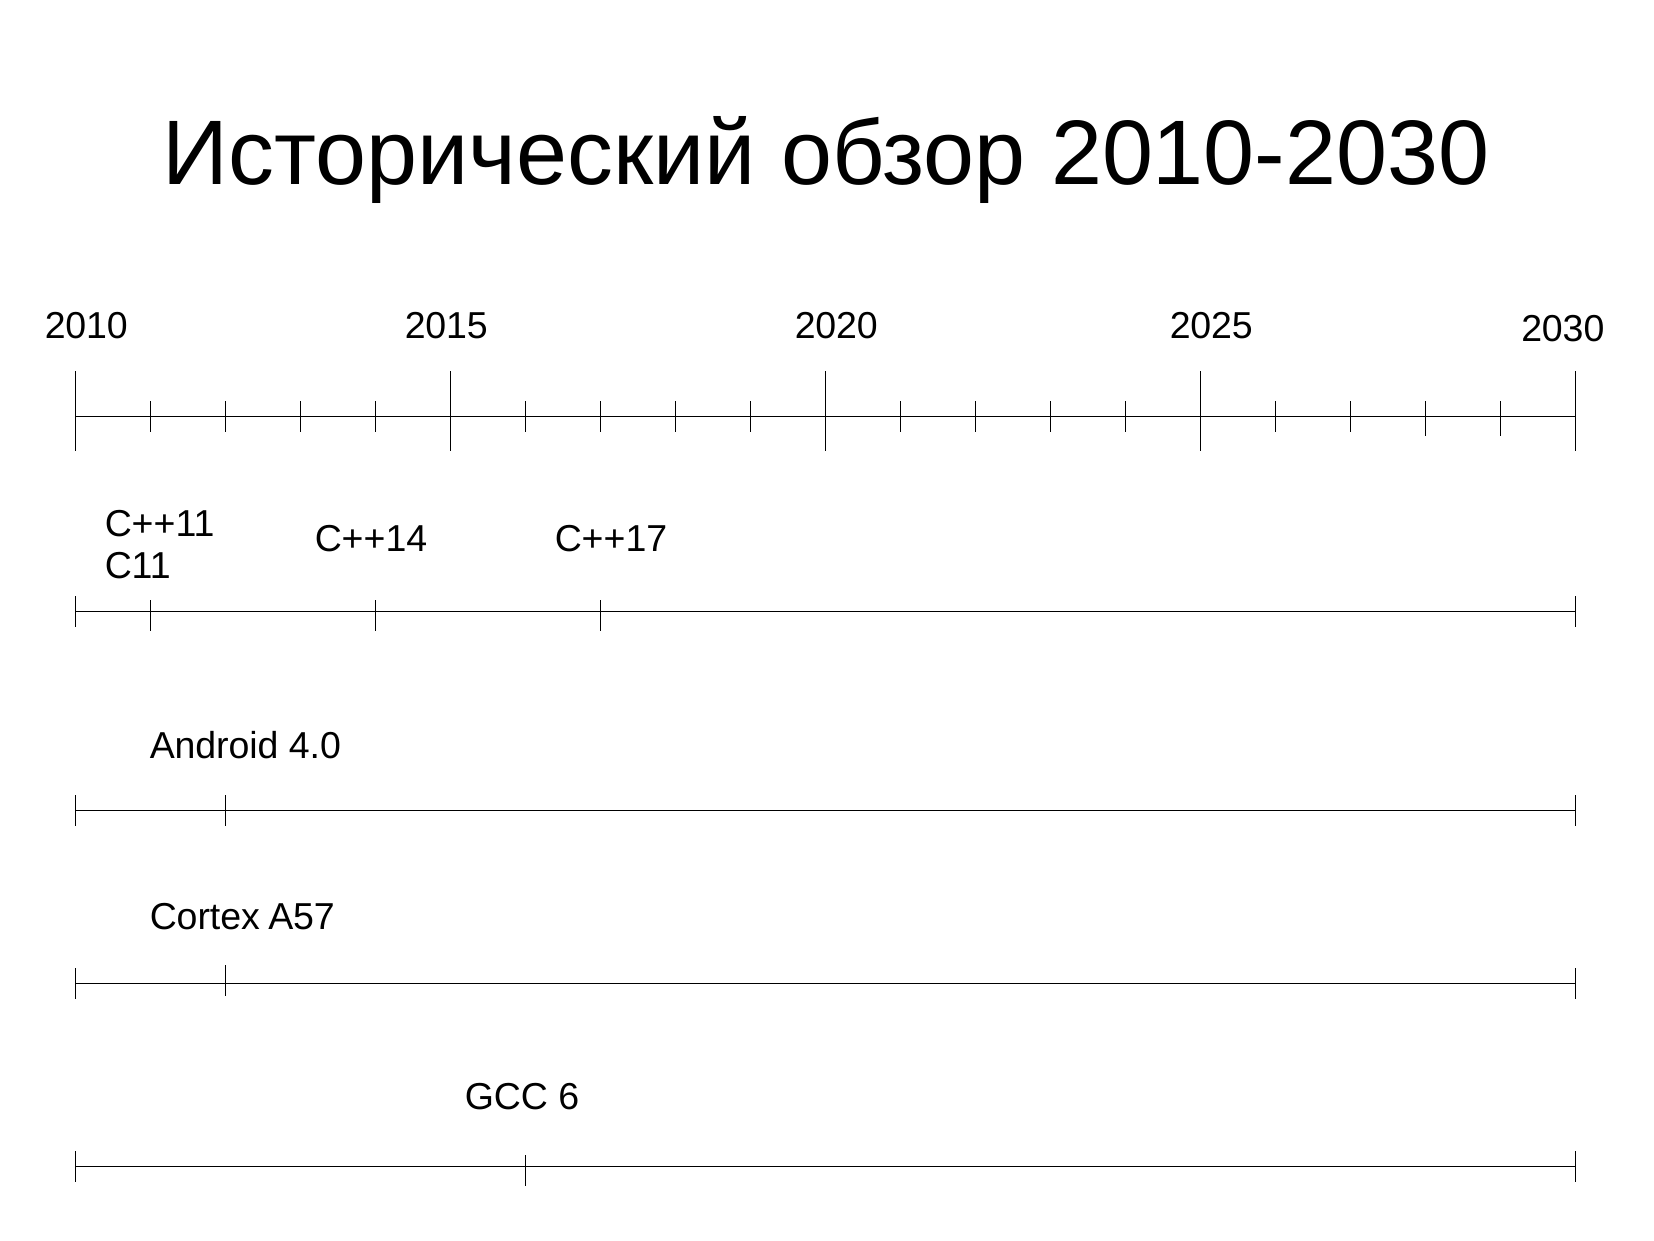

# Исторический обзор 2010-2030
2010
2015
2020
2025
2030
C++11
C11
C++14
C++17
Android 4.0
Cortex A57
GCC 6